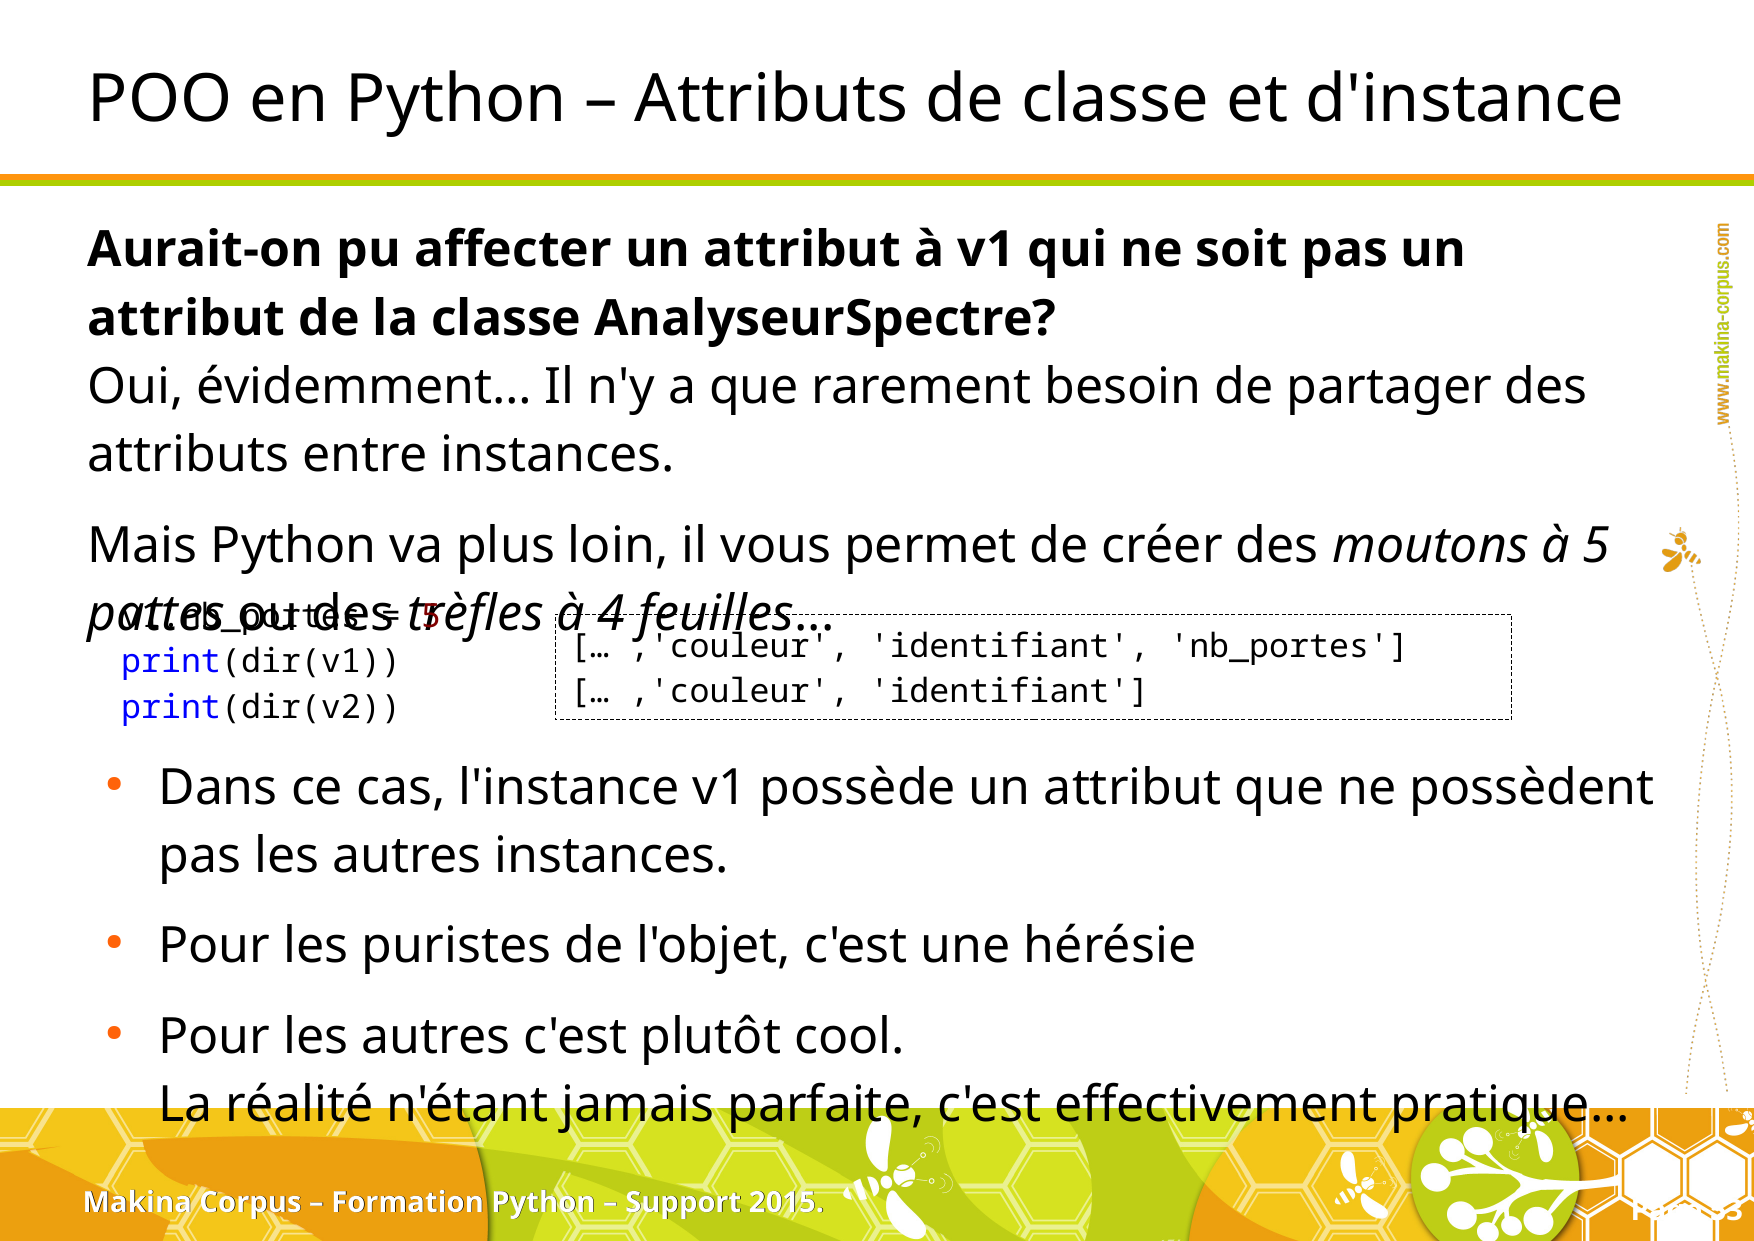

# POO en Python – Attributs de classe et d'instance
Aurait-on pu affecter un attribut à v1 qui ne soit pas un attribut de la classe AnalyseurSpectre?
Oui, évidemment… Il n'y a que rarement besoin de partager des attributs entre instances.
Mais Python va plus loin, il vous permet de créer des moutons à 5 pattes ou des trèfles à 4 feuilles...
v1.nb_portes = 5
print(dir(v1))
print(dir(v2))
[… ,'couleur', 'identifiant', 'nb_portes']
[… ,'couleur', 'identifiant']
Dans ce cas, l'instance v1 possède un attribut que ne possèdent pas les autres instances.
Pour les puristes de l'objet, c'est une hérésie
Pour les autres c'est plutôt cool.
La réalité n'étant jamais parfaite, c'est effectivement pratique...
tesg
53